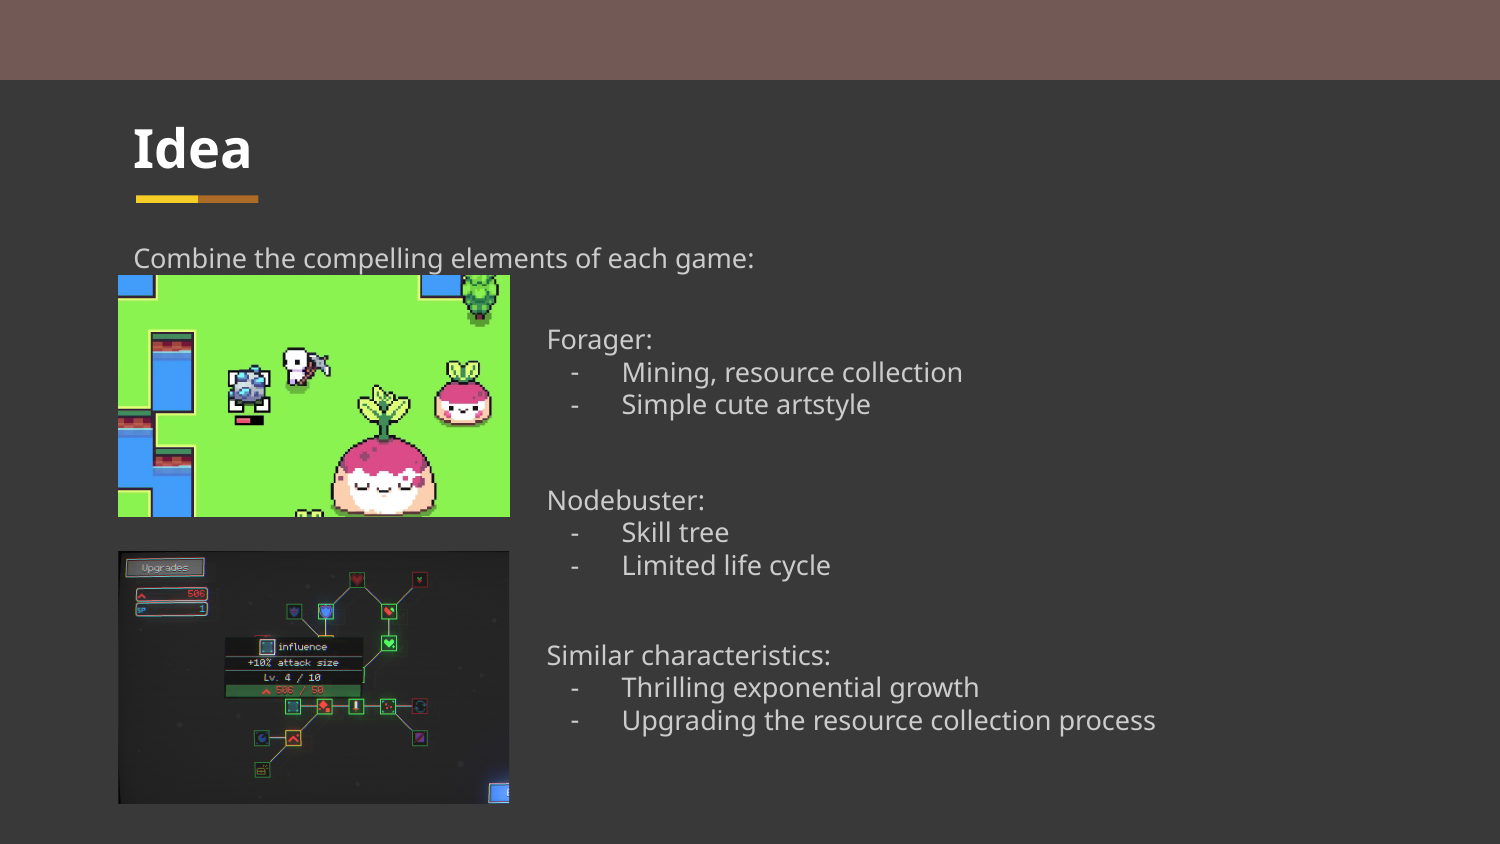

# Idea
Combine the compelling elements of each game:
Forager:
Mining, resource collection
Simple cute artstyle
Nodebuster:
Skill tree
Limited life cycle
Similar characteristics:
Thrilling exponential growth
Upgrading the resource collection process